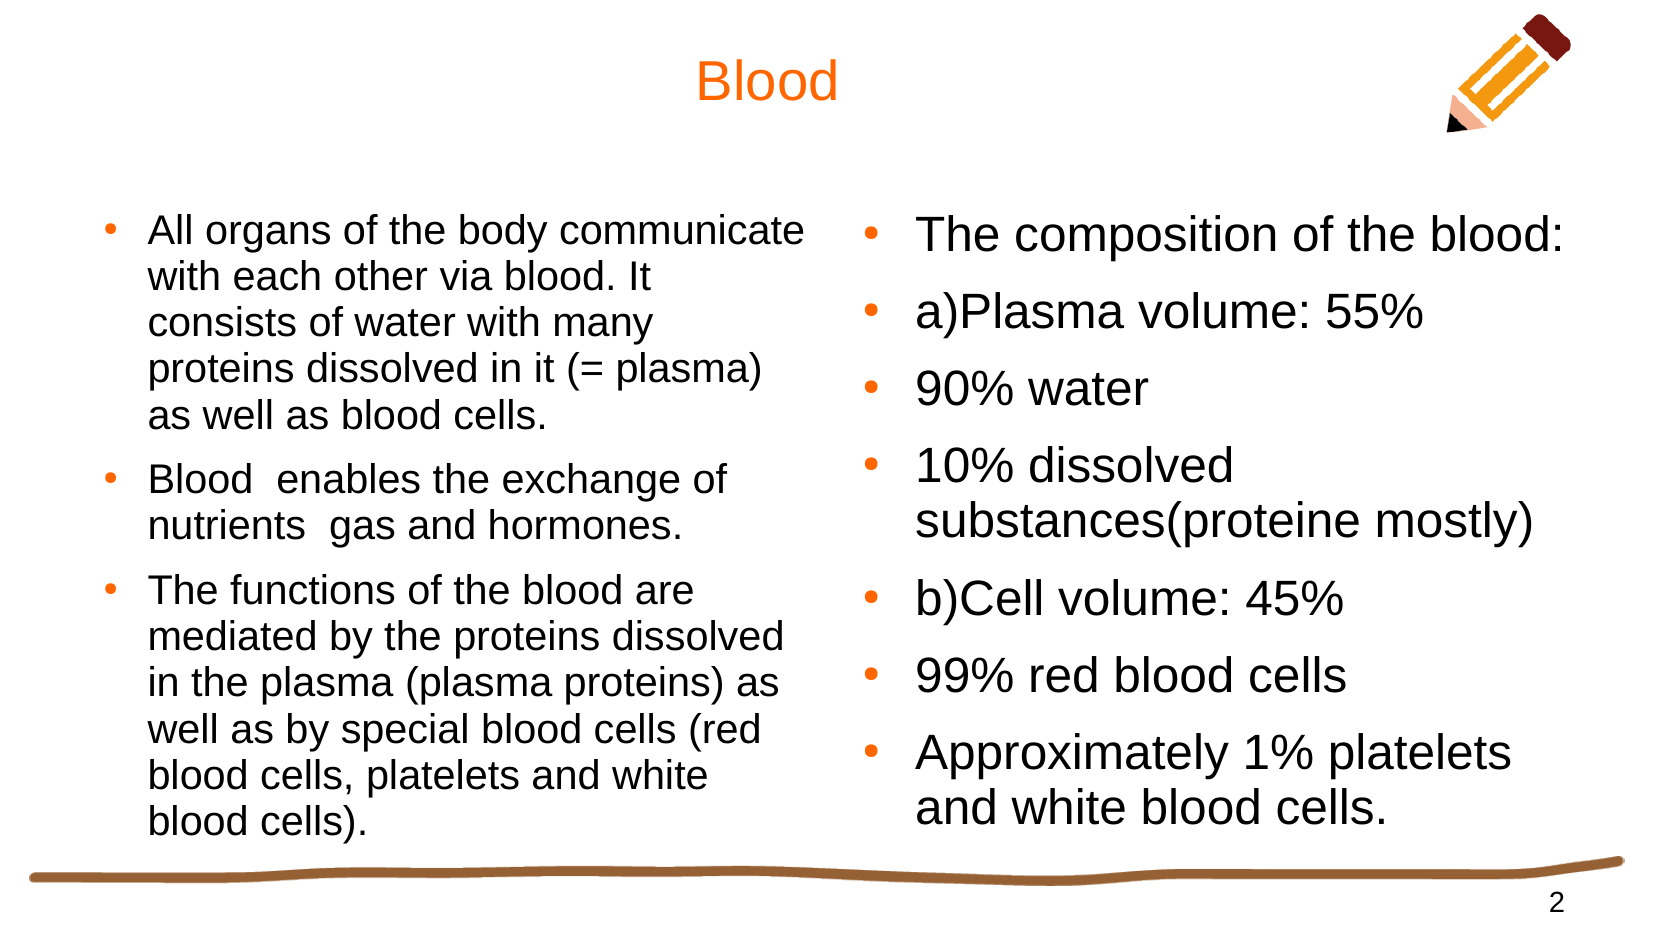

# Blood
All organs of the body communicate with each other via blood. It consists of water with many proteins dissolved in it (= plasma) as well as blood cells.
Blood enables the exchange of nutrients gas and hormones.
The functions of the blood are mediated by the proteins dissolved in the plasma (plasma proteins) as well as by special blood cells (red blood cells, platelets and white blood cells).
The composition of the blood:
a)Plasma volume: 55%
90% water
10% dissolved substances(proteine mostly)
b)Cell volume: 45%
99% red blood cells
Approximately 1% platelets and white blood cells.
2